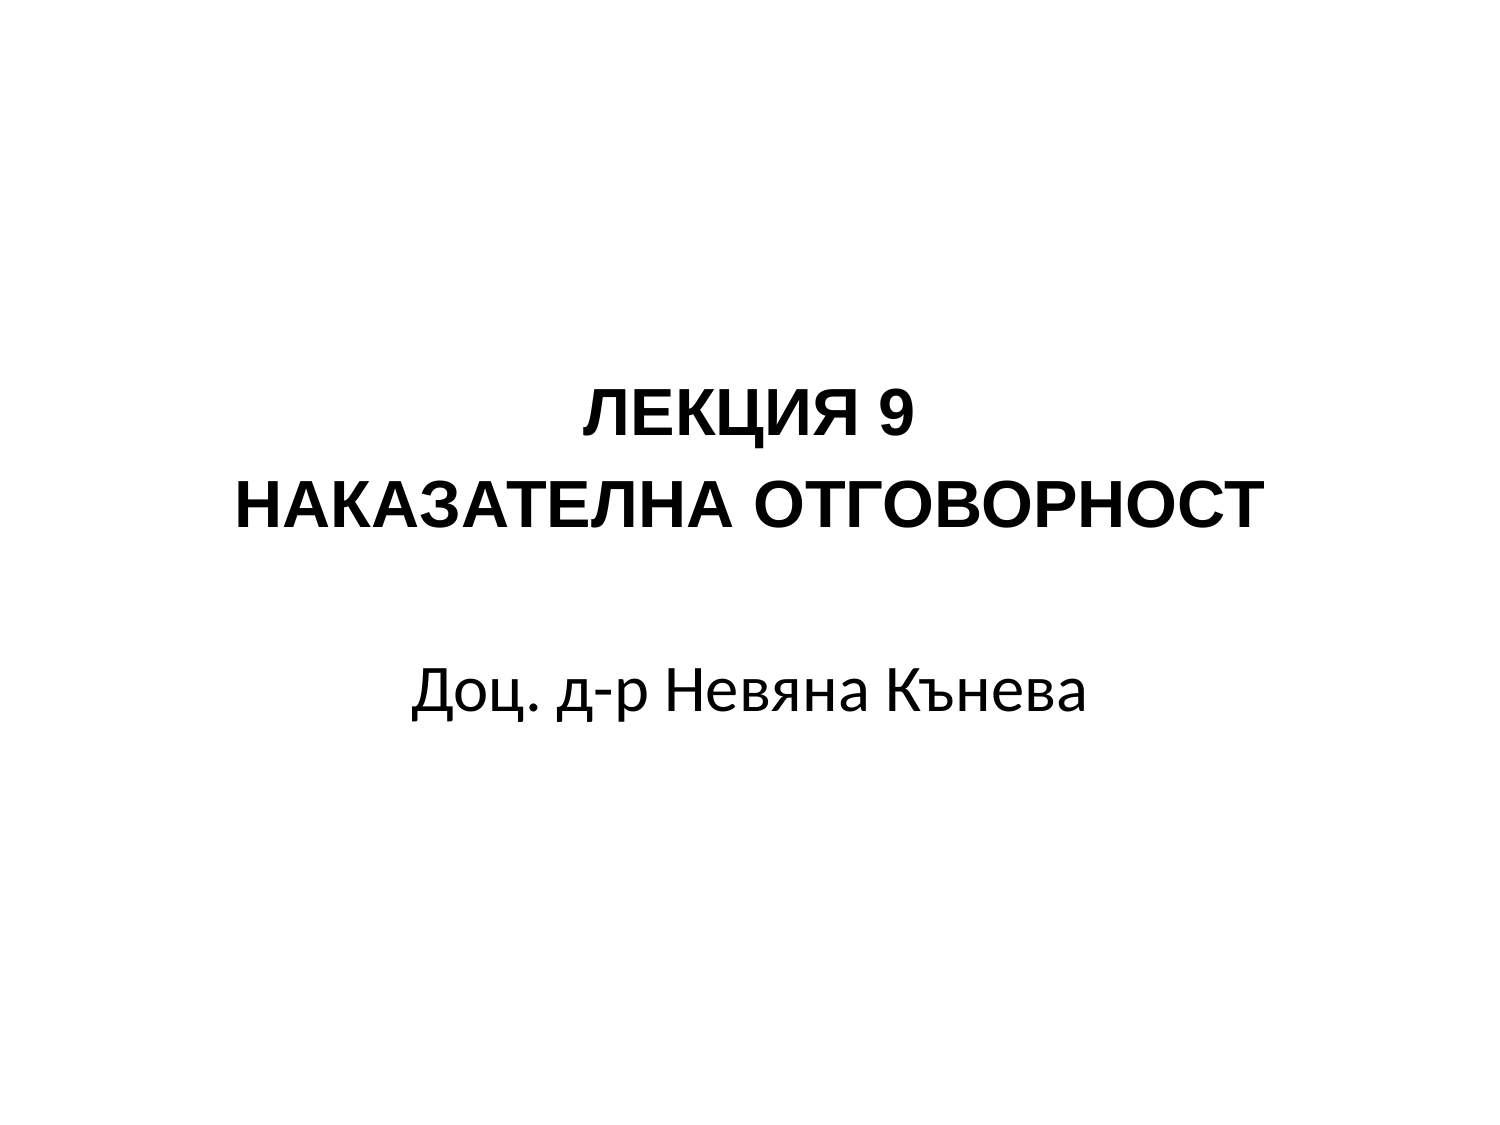

# ЛЕКЦИЯ 9 НАКАЗАТЕЛНА ОТГОВОРНОСТ
Доц. д-р Невяна Кънева